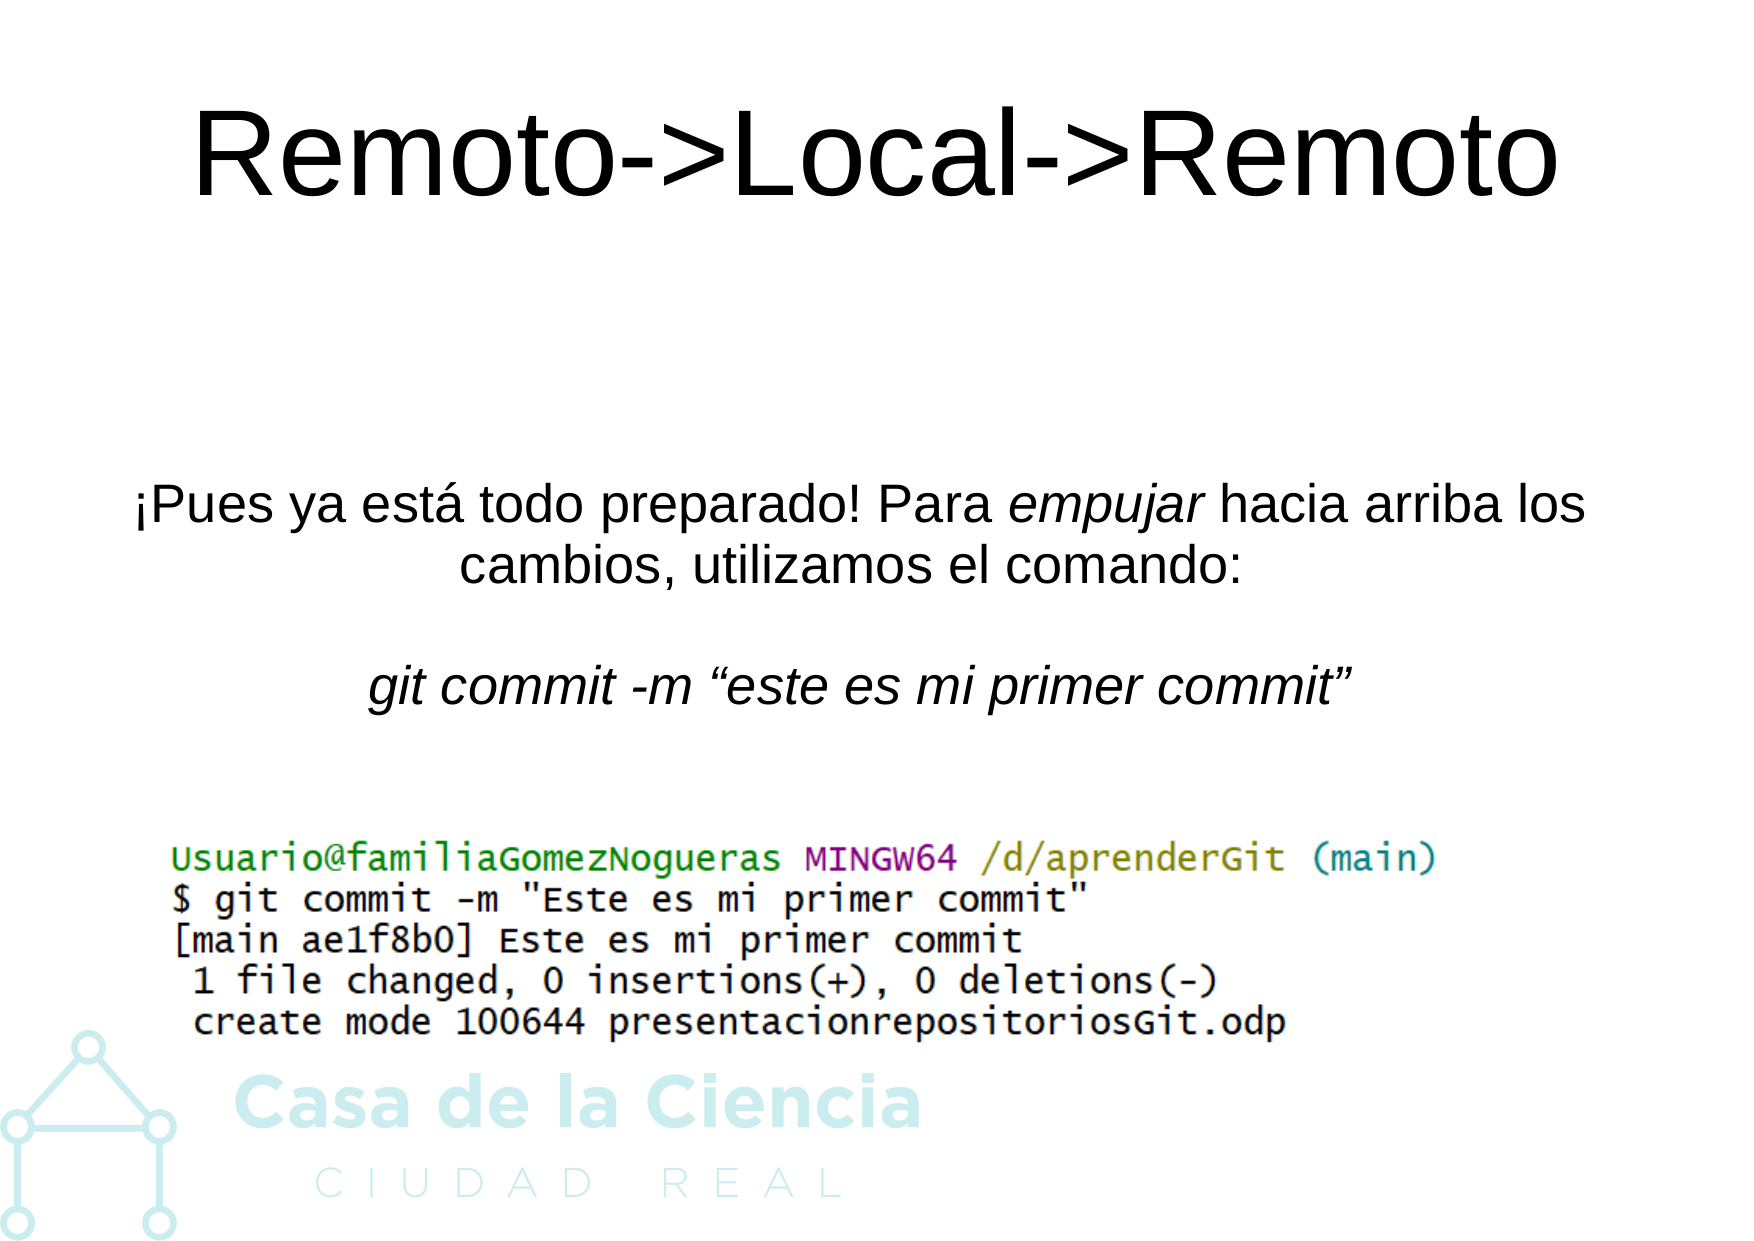

# Remoto->Local->Remoto
¡Pues ya está todo preparado! Para empujar hacia arriba los cambios, utilizamos el comando:
git commit -m “este es mi primer commit”